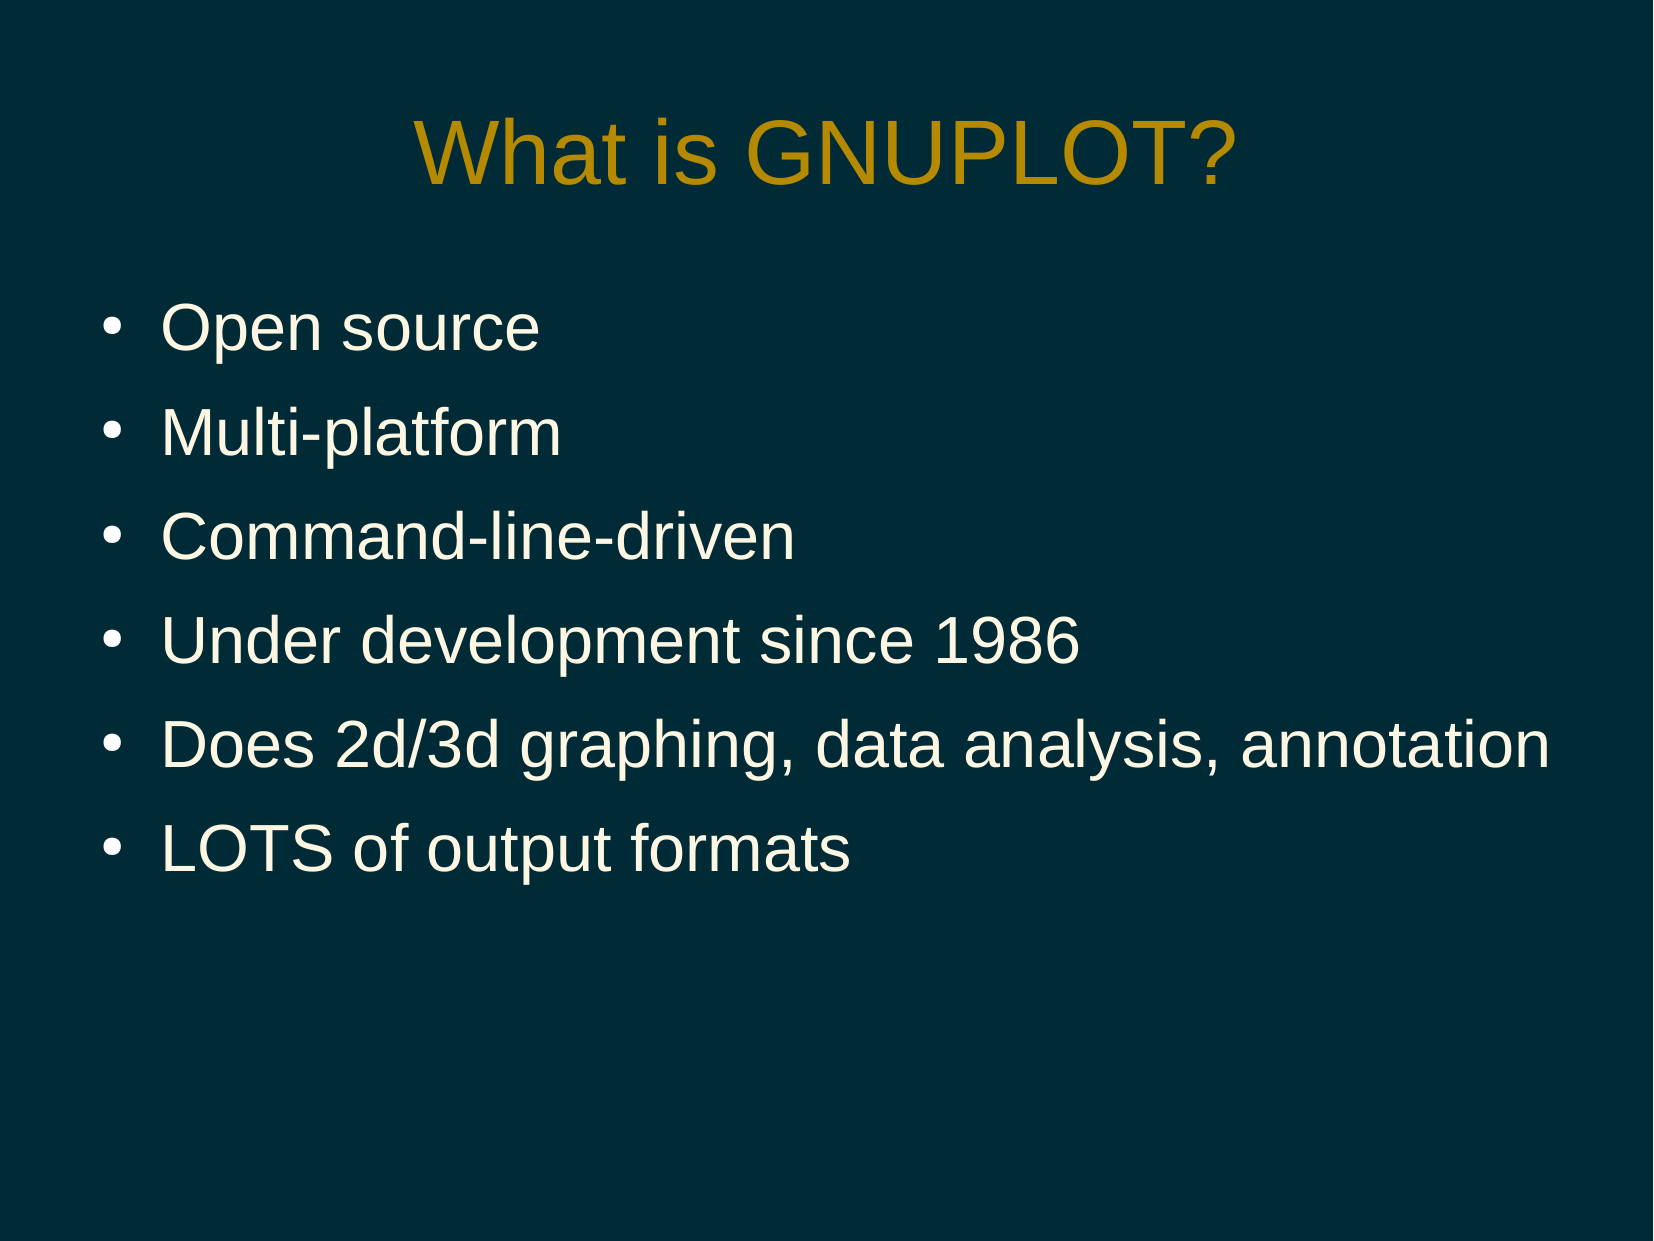

# What is GNUPLOT?
Open source
Multi-platform
Command-line-driven
Under development since 1986
Does 2d/3d graphing, data analysis, annotation
LOTS of output formats